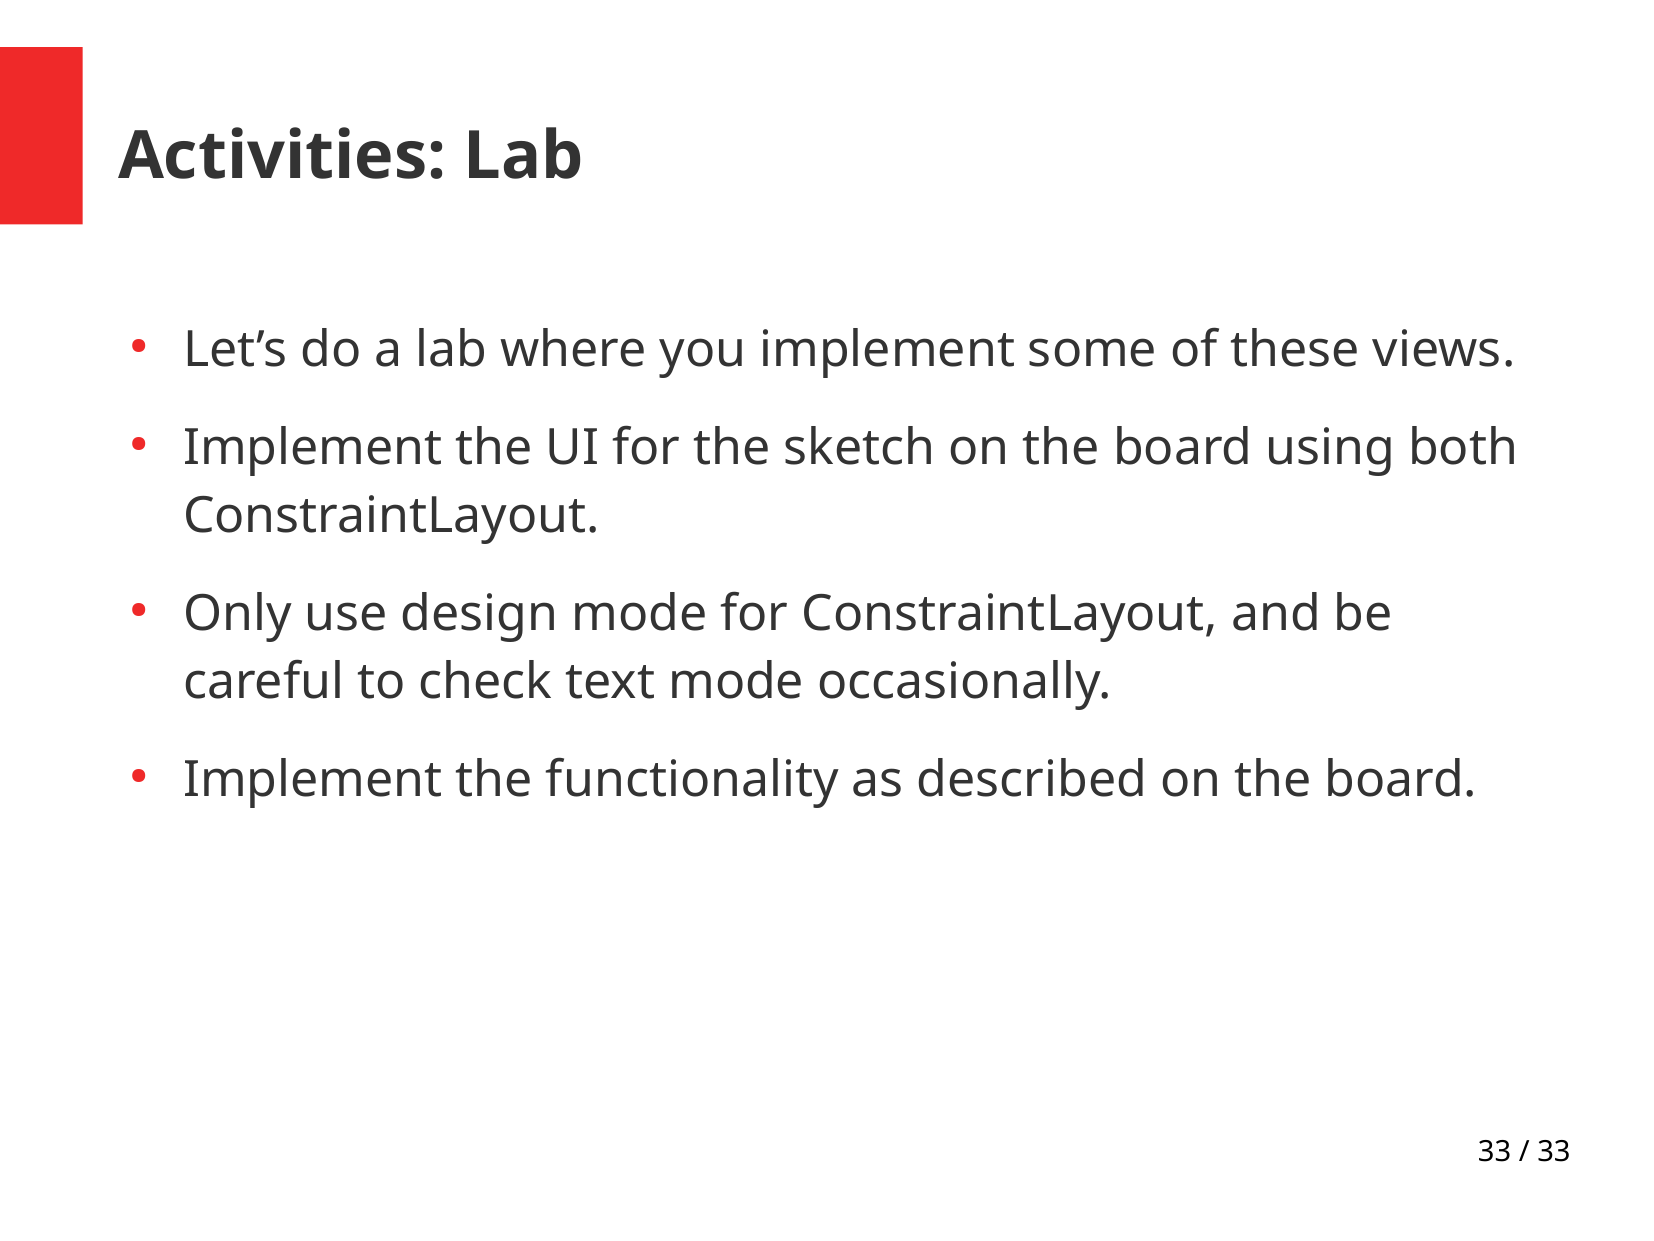

# Activities: Lab
Let’s do a lab where you implement some of these views.
Implement the UI for the sketch on the board using both ConstraintLayout.
Only use design mode for ConstraintLayout, and be careful to check text mode occasionally.
Implement the functionality as described on the board.
33